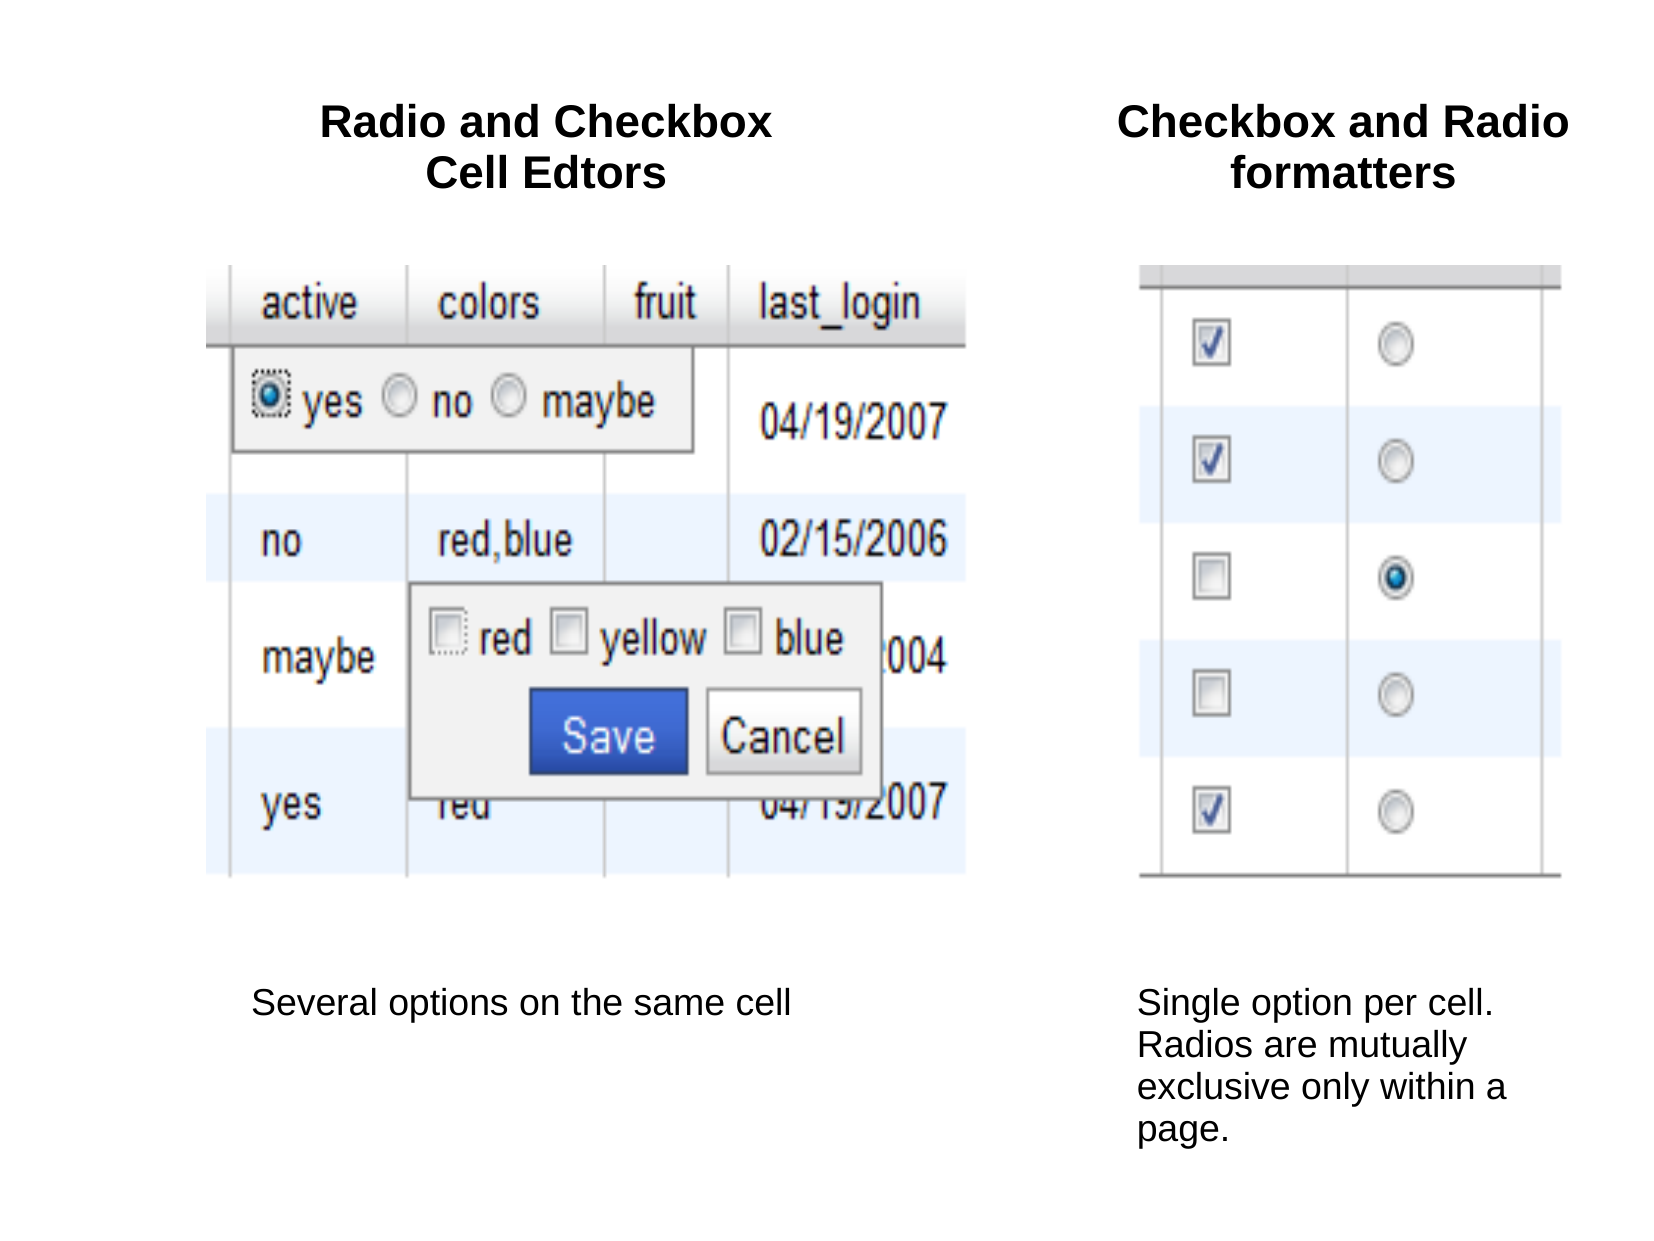

Radio and Checkbox
Cell Edtors
Checkbox and Radio formatters
Several options on the same cell
Single option per cell.
Radios are mutually exclusive only within a page.